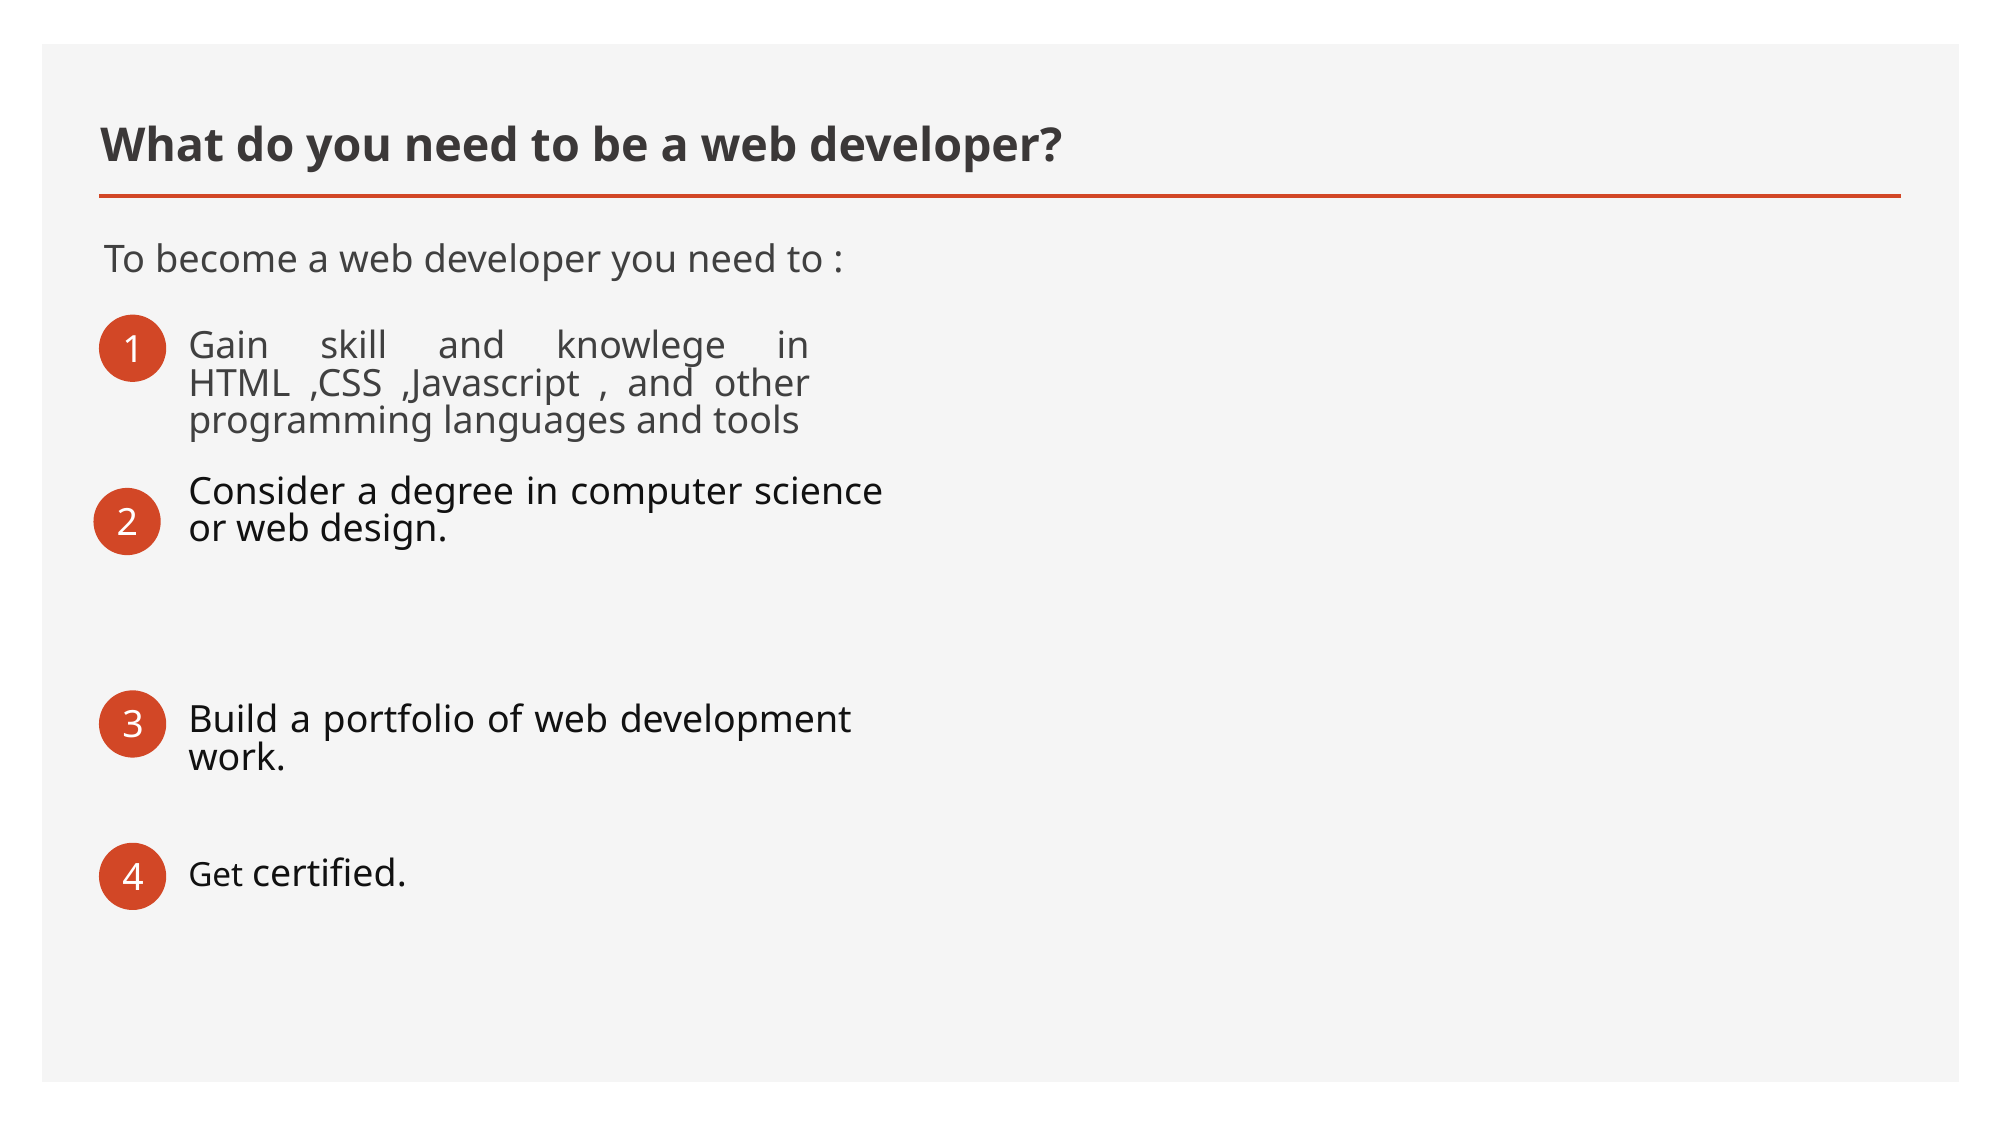

# What do you need to be a web developer?
To become a web developer you need to :
1
Gain skill and knowlege in HTML ,CSS ,Javascript , and other programming languages and tools
Consider a degree in computer science or web design.
2
3
Build a portfolio of web development work.
4
Get certified.